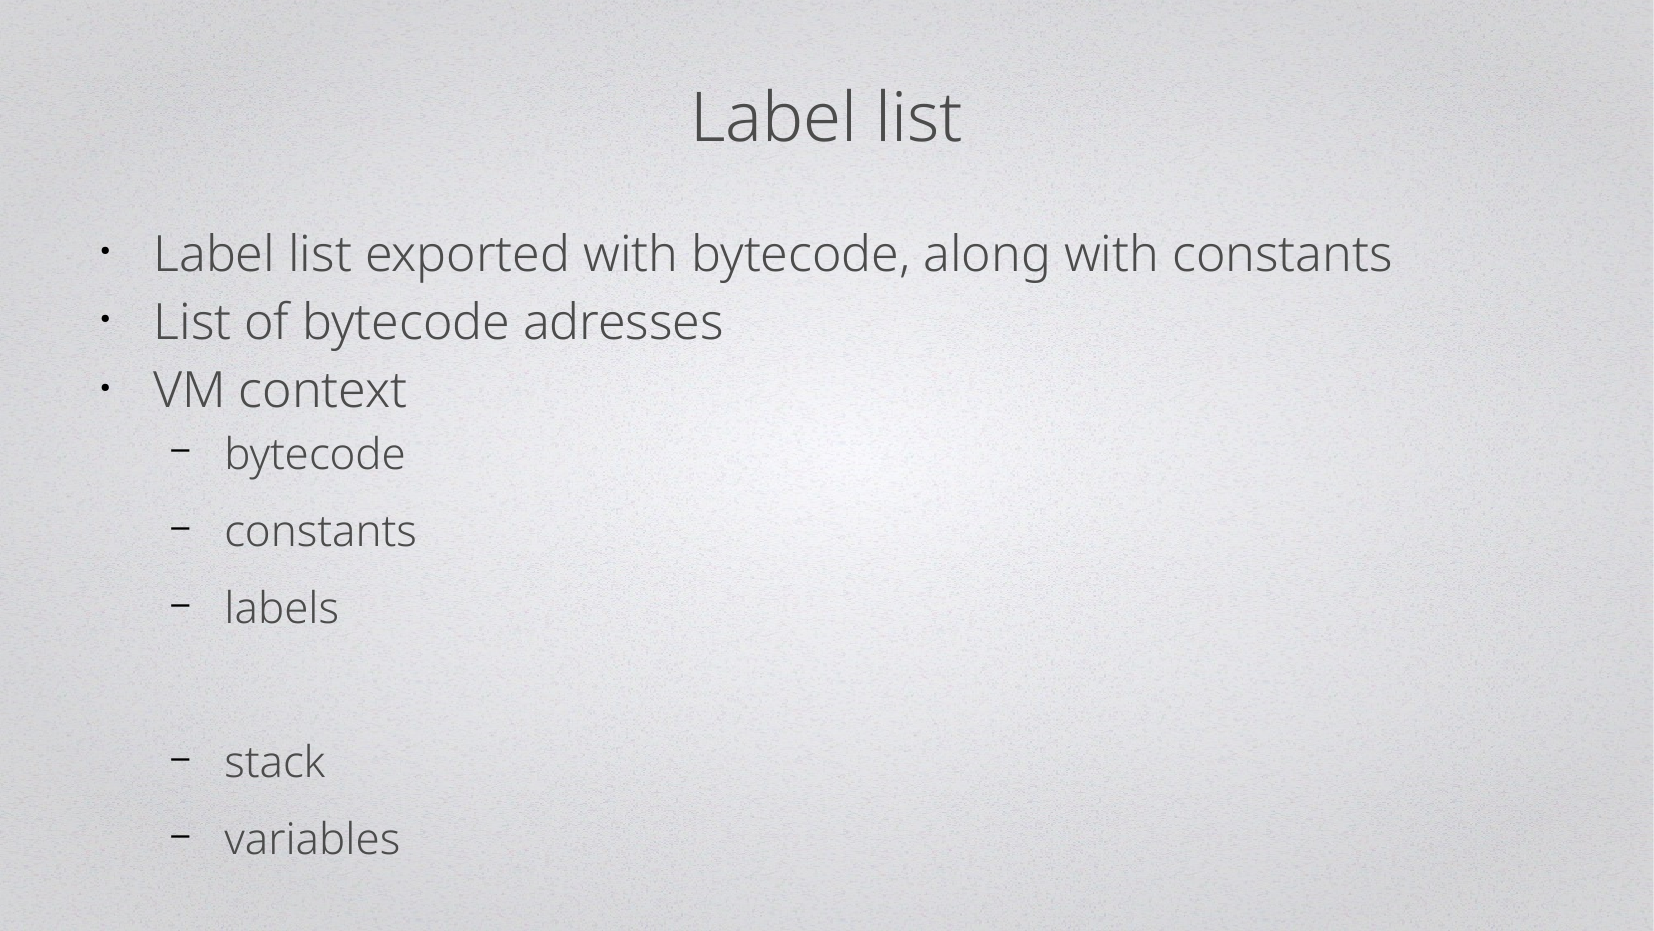

# Label list
Label list exported with bytecode, along with constants
List of bytecode adresses
VM context
bytecode
constants
labels
stack
variables